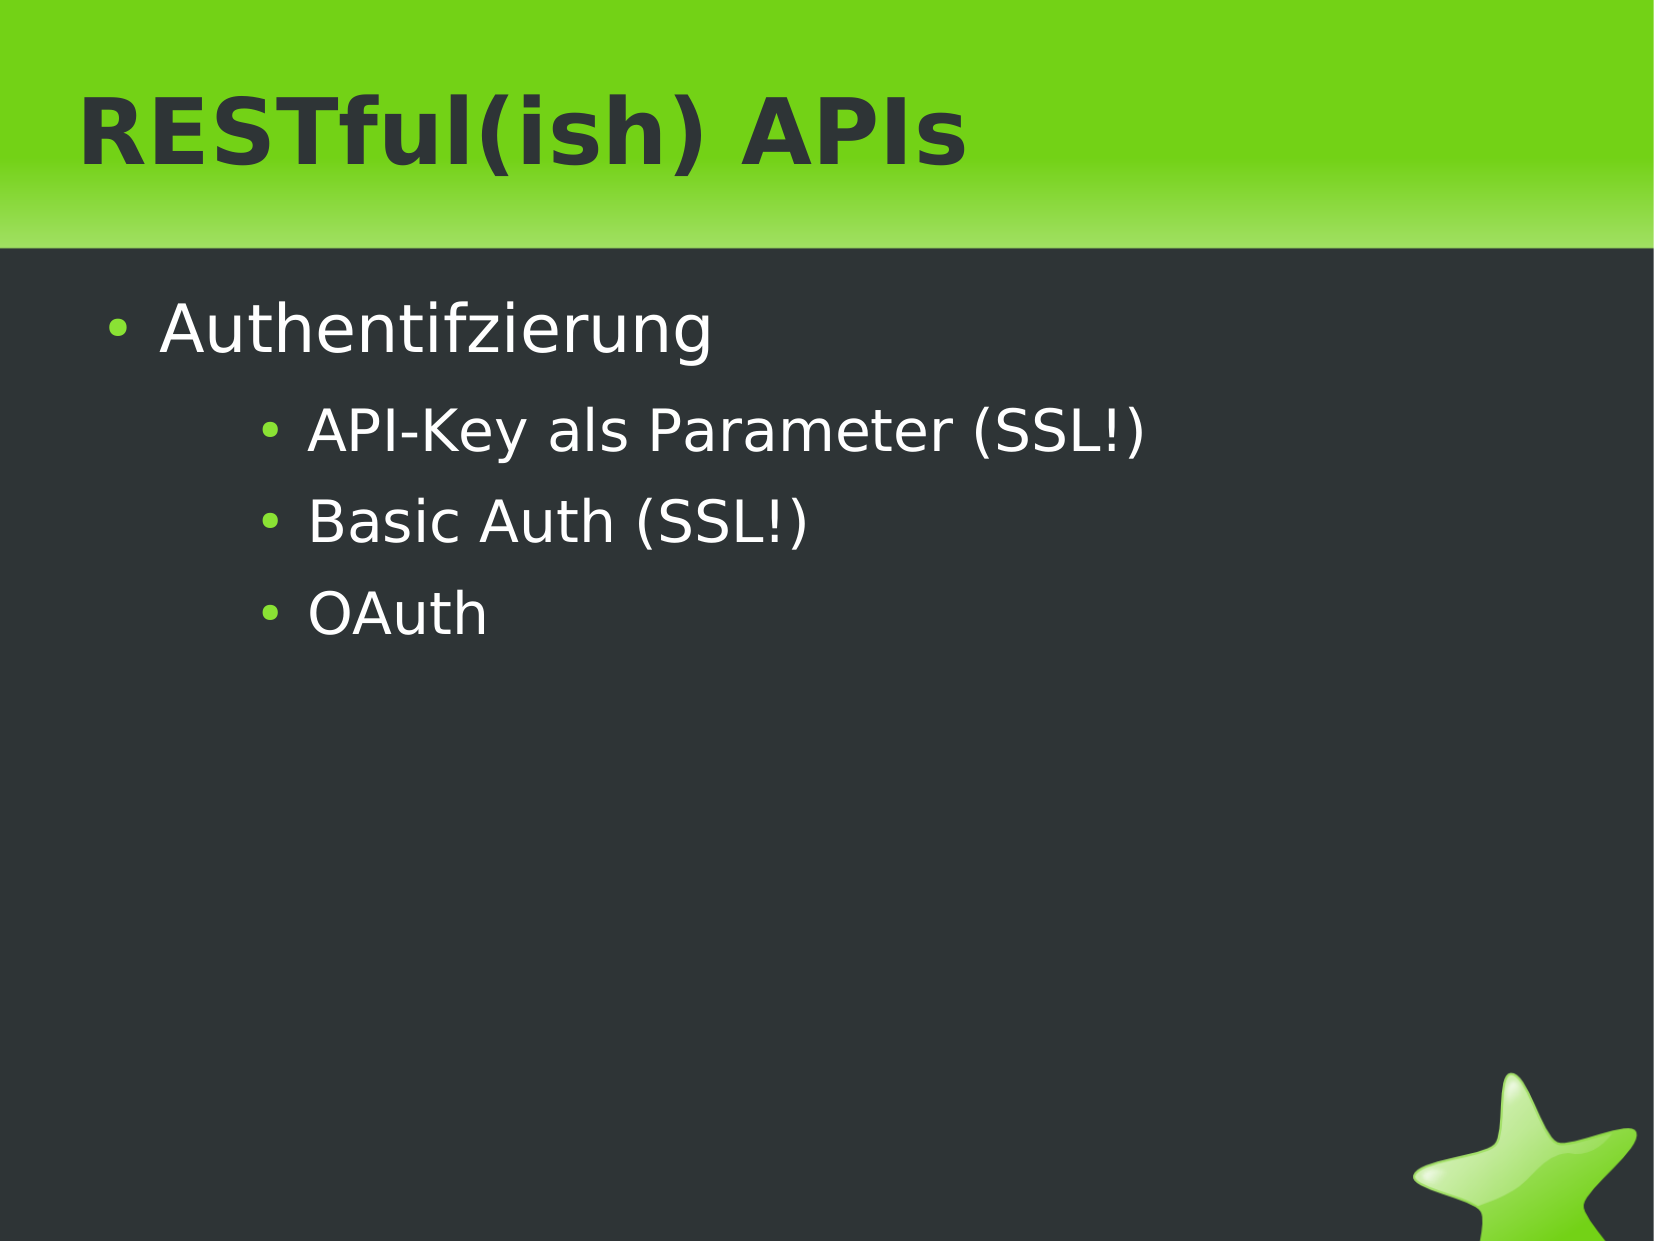

# RESTful(ish) APIs
Authentifzierung
API-Key als Parameter (SSL!)
Basic Auth (SSL!)
OAuth